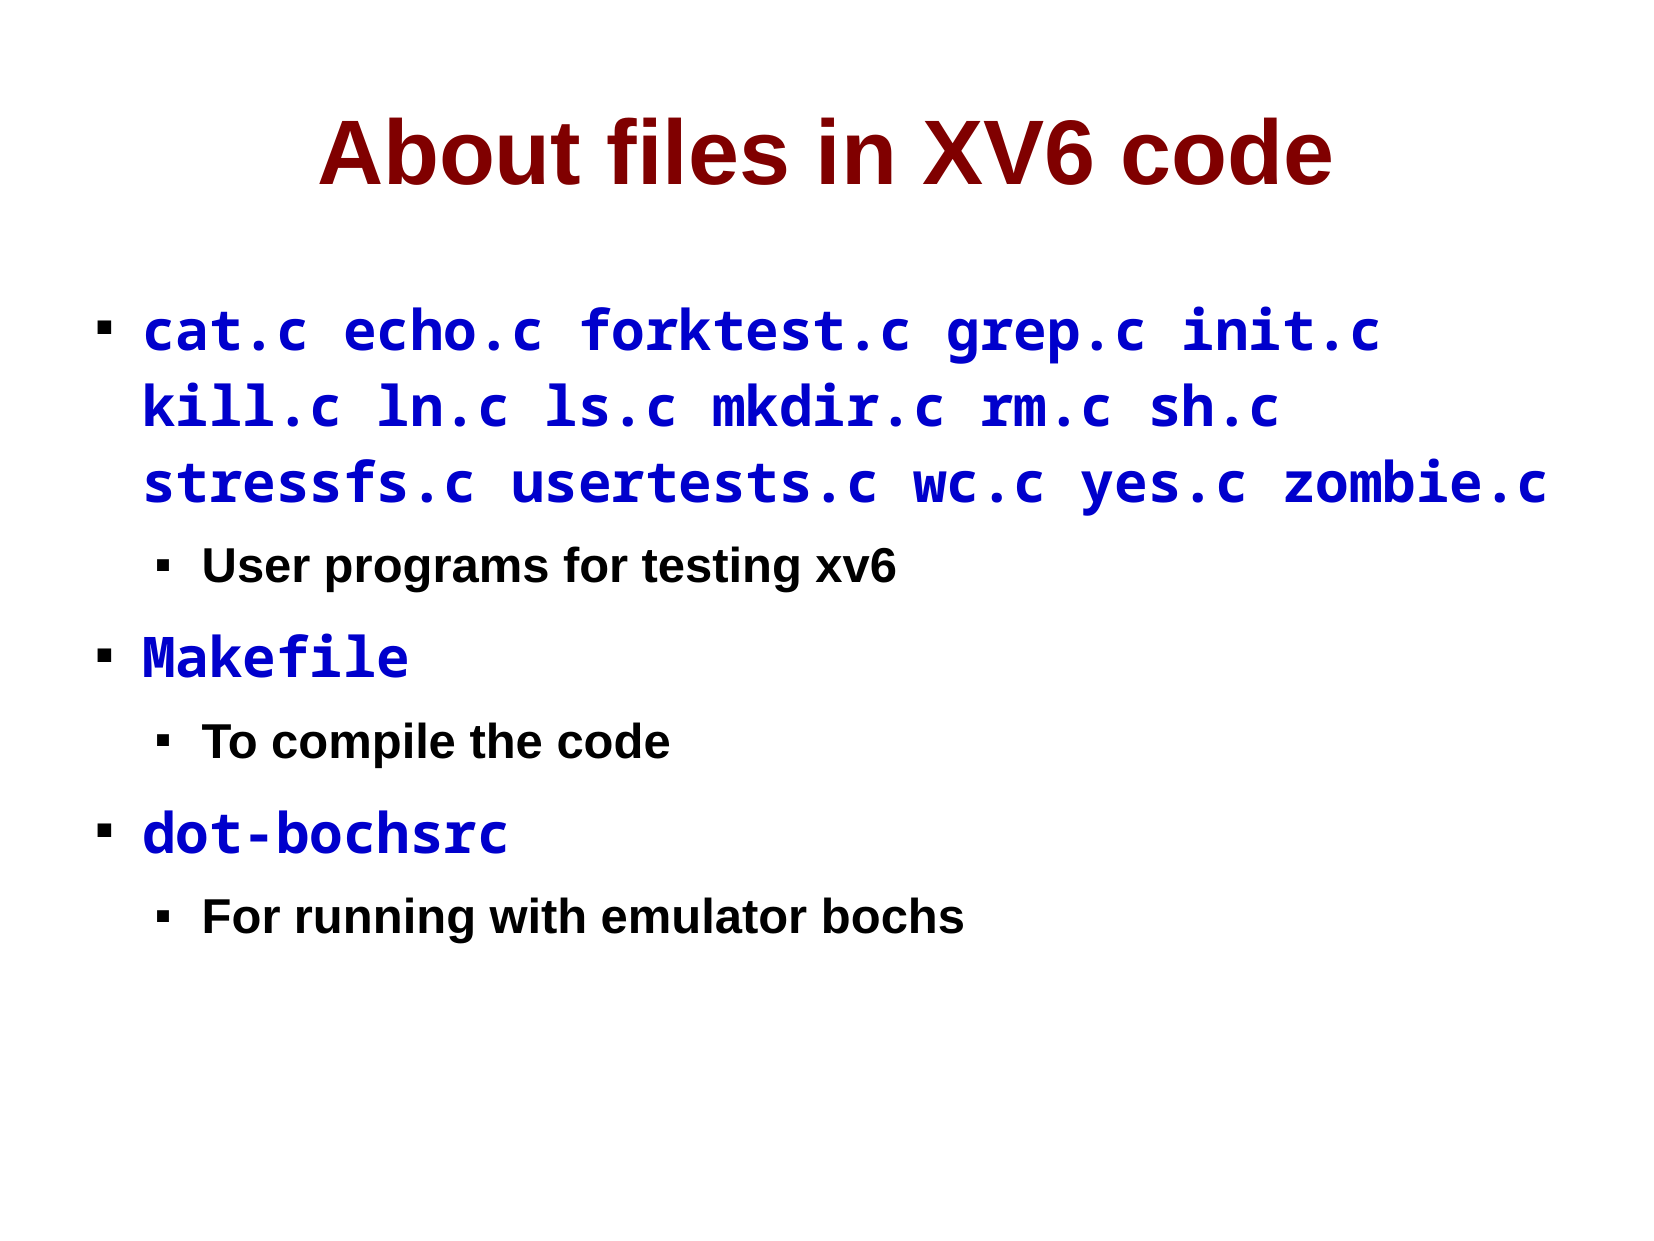

# About files in XV6 code
cat.c echo.c forktest.c grep.c init.c kill.c ln.c ls.c mkdir.c rm.c sh.c stressfs.c usertests.c wc.c yes.c zombie.c
User programs for testing xv6
Makefile
To compile the code
dot-bochsrc
For running with emulator bochs